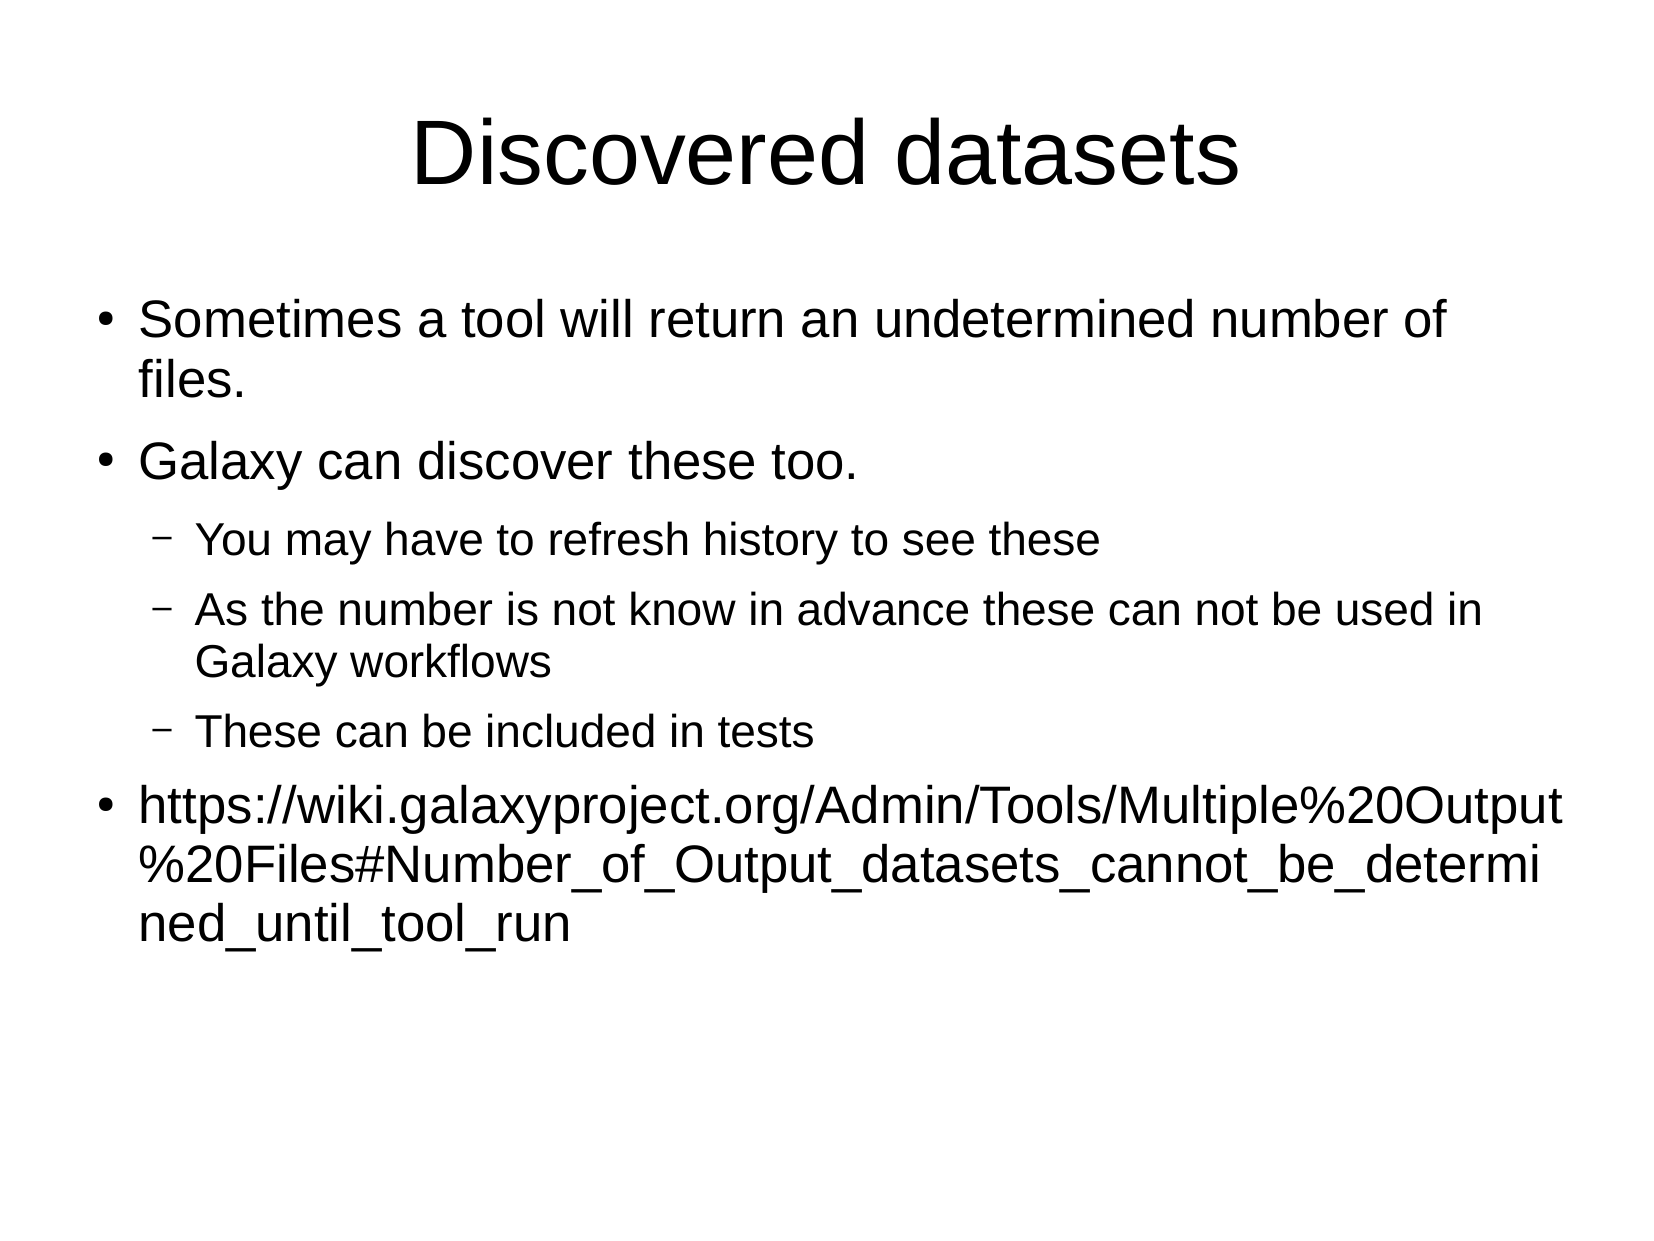

# Discovered datasets
Sometimes a tool will return an undetermined number of files.
Galaxy can discover these too.
You may have to refresh history to see these
As the number is not know in advance these can not be used in Galaxy workflows
These can be included in tests
https://wiki.galaxyproject.org/Admin/Tools/Multiple%20Output%20Files#Number_of_Output_datasets_cannot_be_determined_until_tool_run